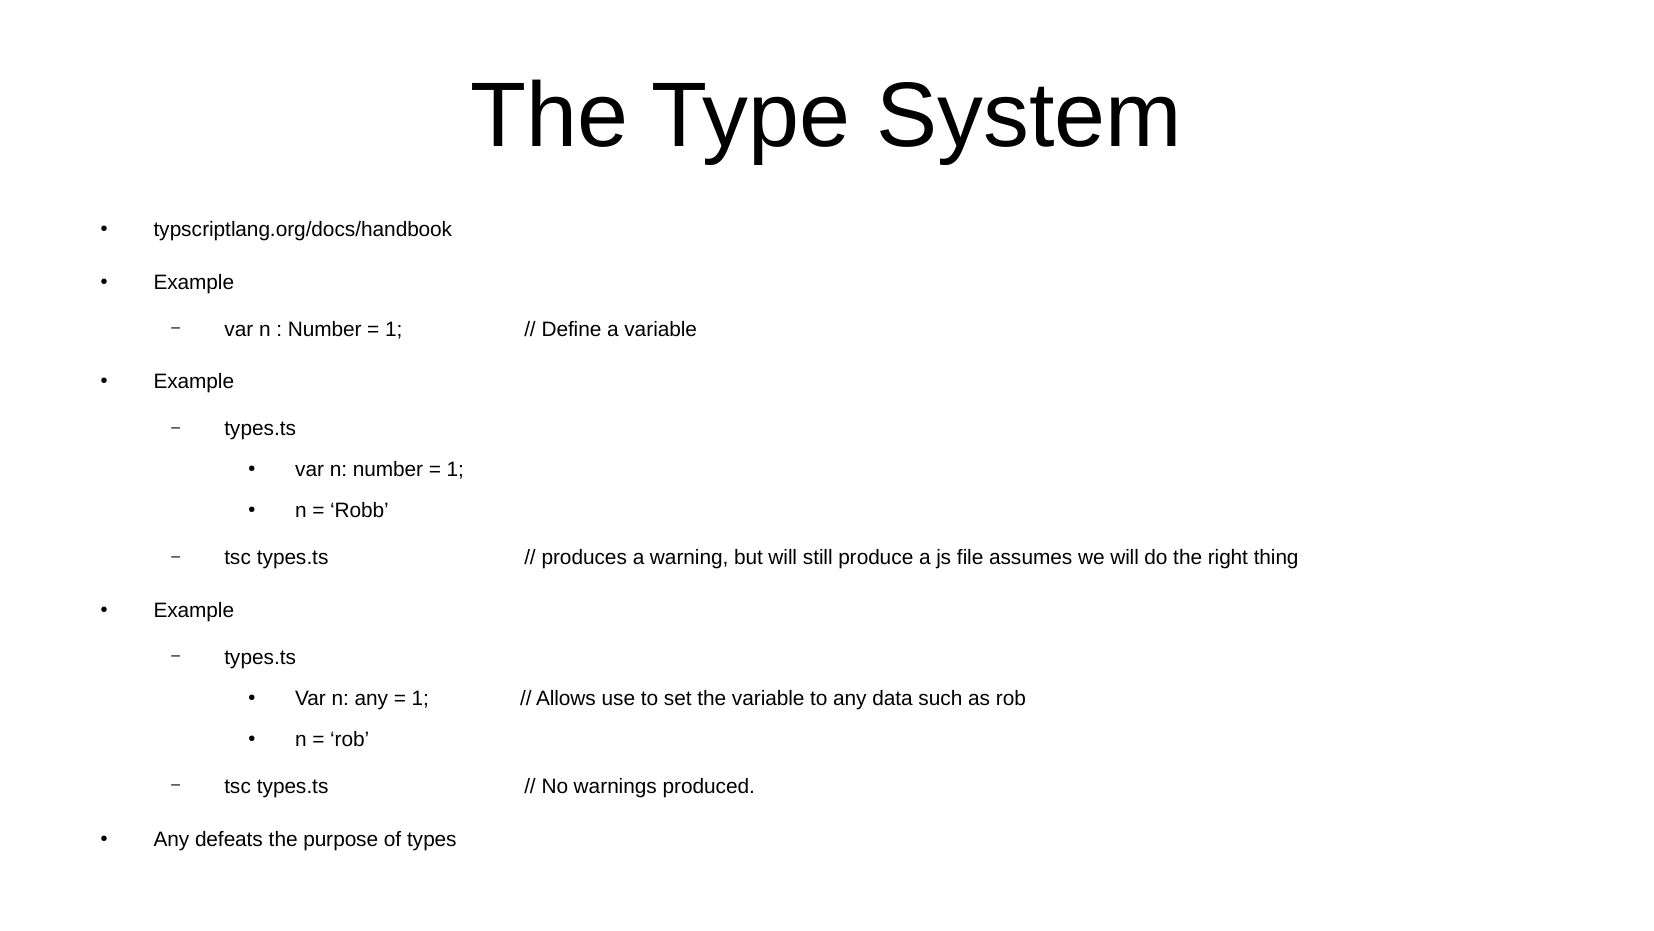

# The Type System
typscriptlang.org/docs/handbook
Example
var n : Number = 1; 		// Define a variable
Example
types.ts
var n: number = 1;
n = ‘Robb’
tsc types.ts 			// produces a warning, but will still produce a js file assumes we will do the right thing
Example
types.ts
Var n: any = 1; 		// Allows use to set the variable to any data such as rob
n = ‘rob’
tsc types.ts			// No warnings produced.
Any defeats the purpose of types